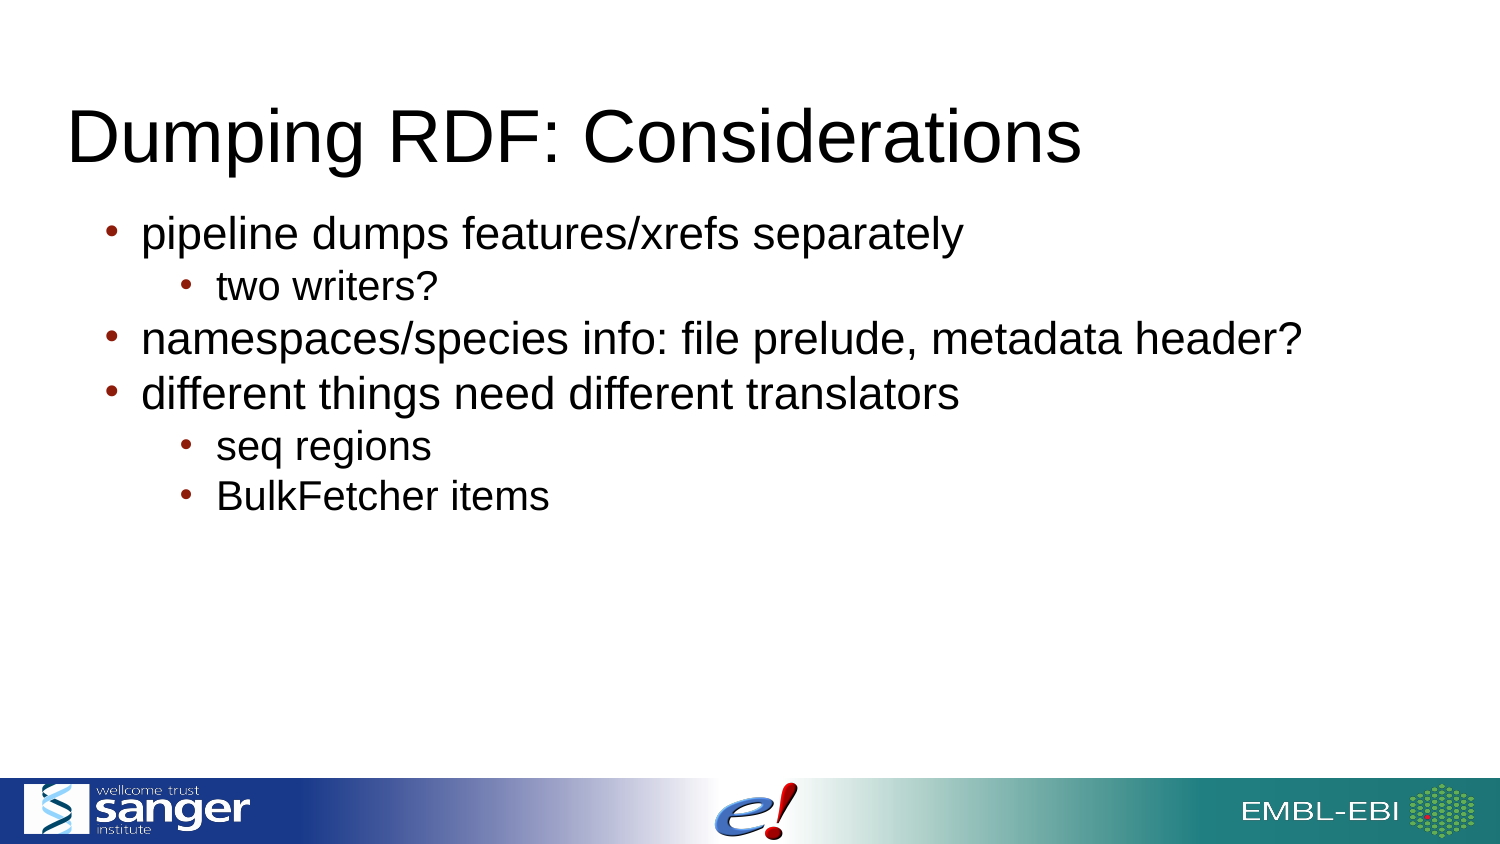

# Dumping RDF: Considerations
pipeline dumps features/xrefs separately
two writers?
namespaces/species info: file prelude, metadata header?
different things need different translators
seq regions
BulkFetcher items